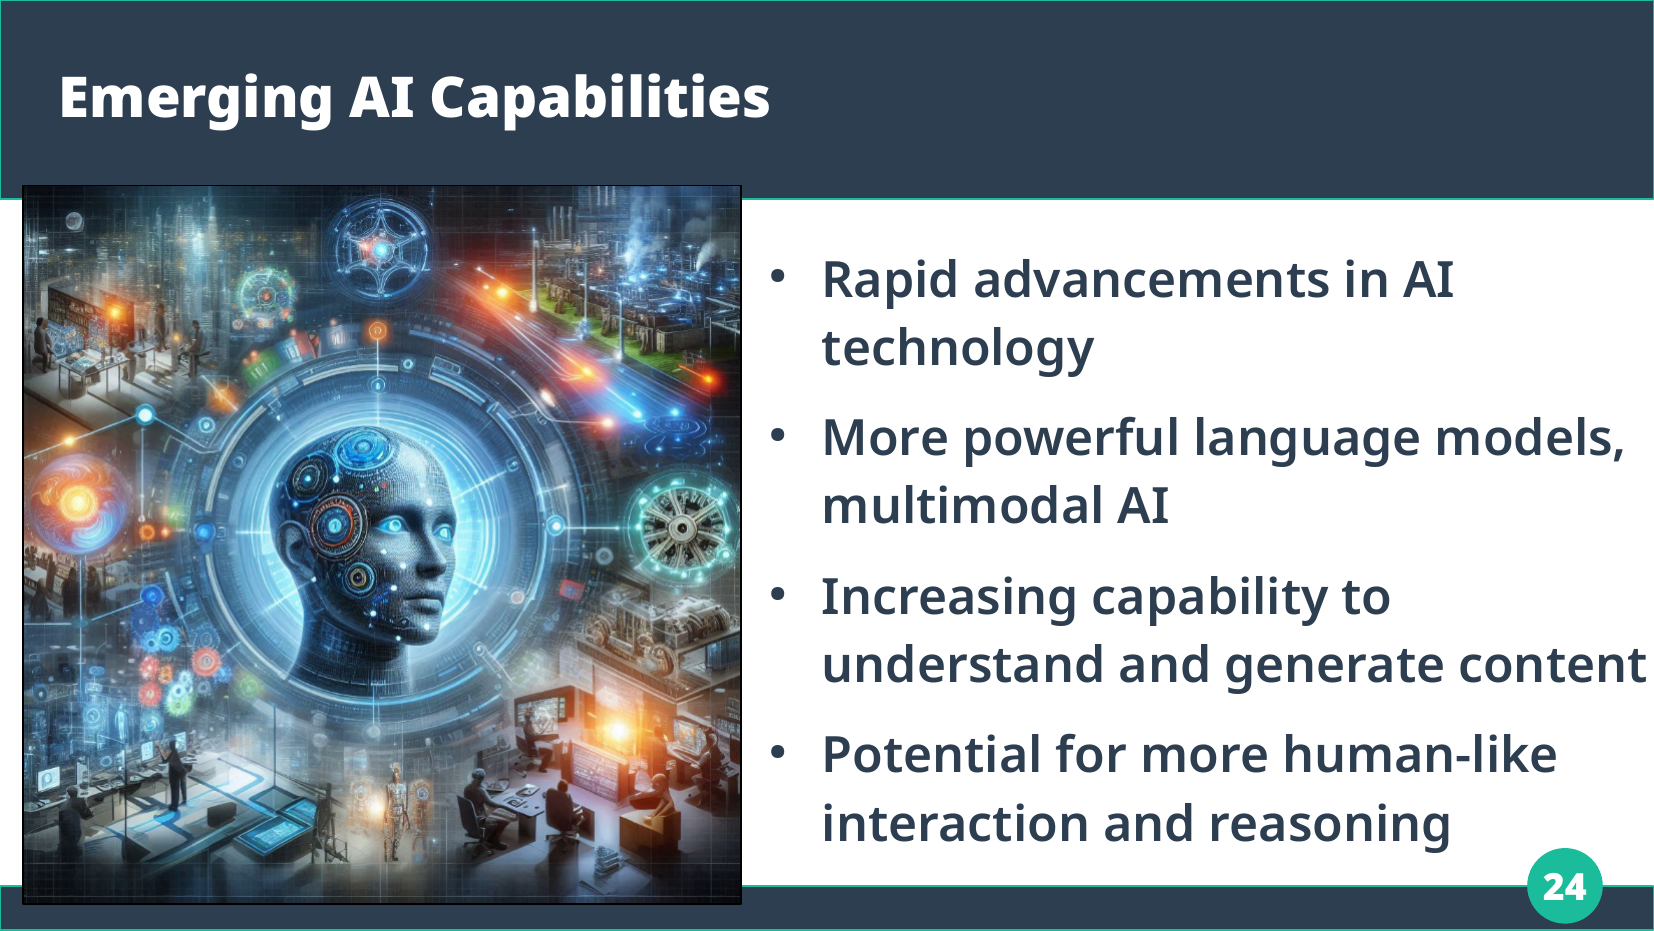

# Emerging AI Capabilities
Rapid advancements in AI technology
More powerful language models, multimodal AI
Increasing capability to understand and generate content
Potential for more human-like interaction and reasoning
24